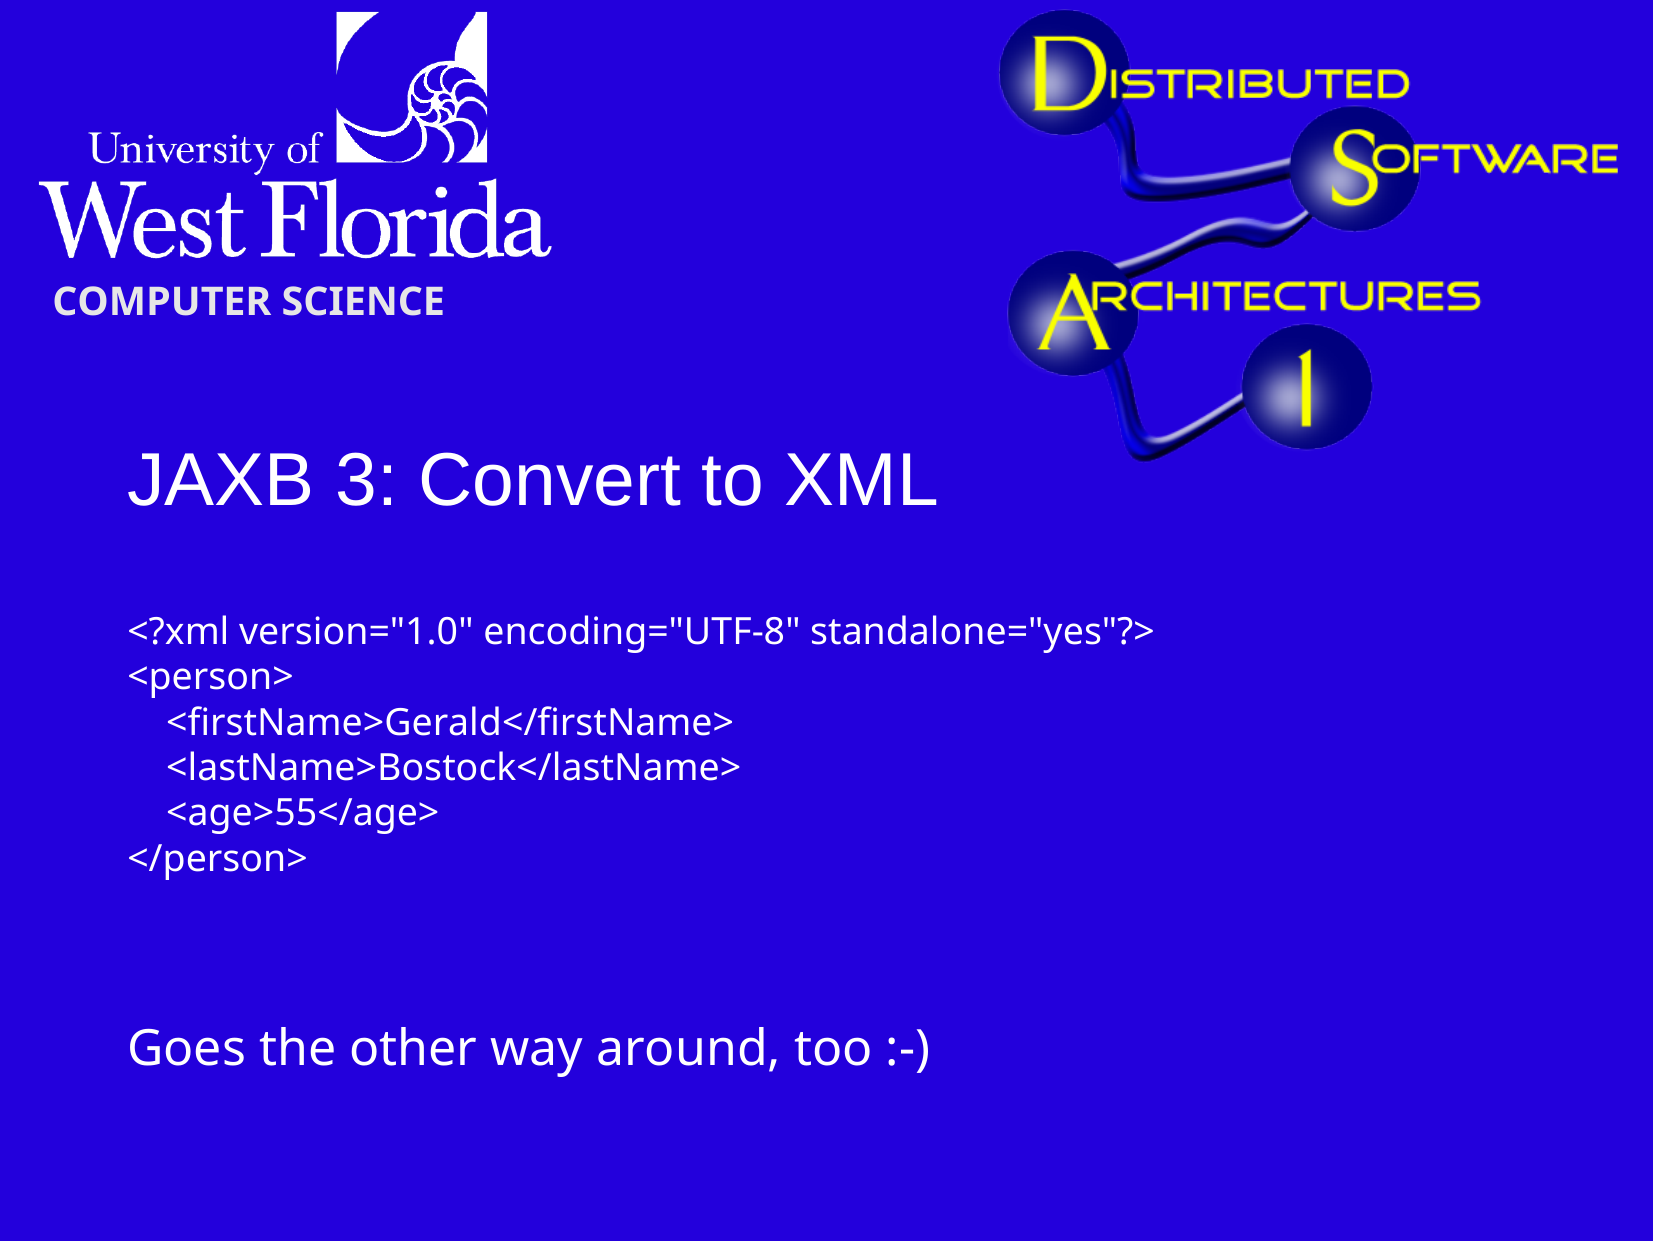

COMPUTER SCIENCE
JAXB 3: Convert to XML
<?xml version="1.0" encoding="UTF-8" standalone="yes"?>
<person>
 <firstName>Gerald</firstName>
 <lastName>Bostock</lastName>
 <age>55</age>
</person>
Goes the other way around, too :-)